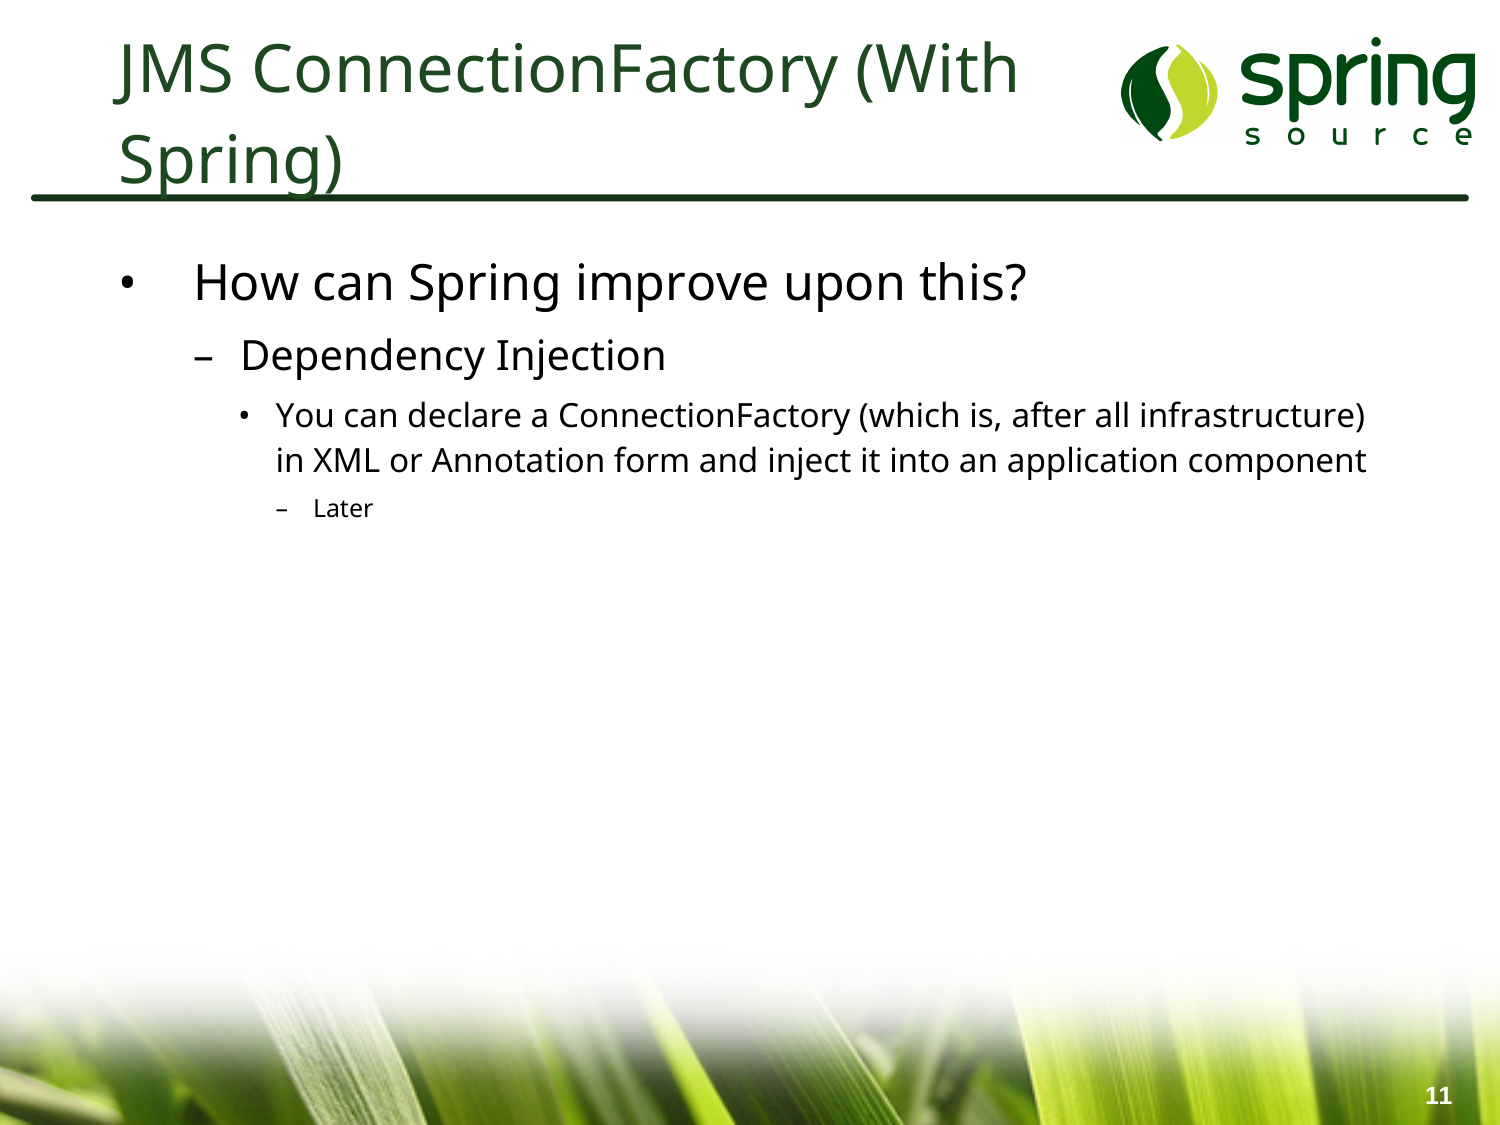

# JMS ConnectionFactory (With Spring)
How can Spring improve upon this?
Dependency Injection
You can declare a ConnectionFactory (which is, after all infrastructure) in XML or Annotation form and inject it into an application component
Later